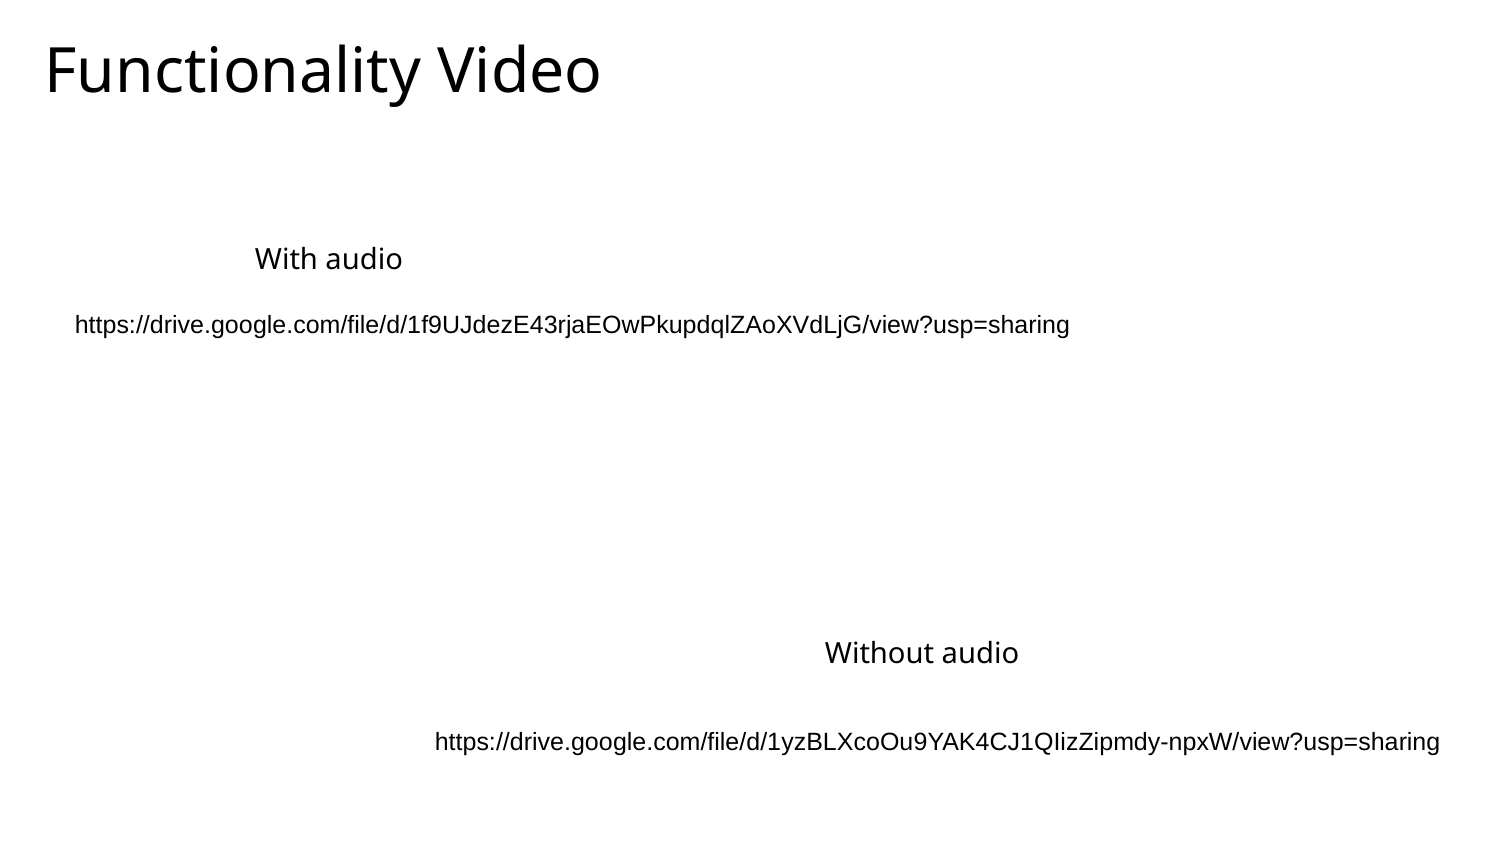

Functionality Video
With audio
https://drive.google.com/file/d/1f9UJdezE43rjaEOwPkupdqlZAoXVdLjG/view?usp=sharing
Without audio
https://drive.google.com/file/d/1yzBLXcoOu9YAK4CJ1QIizZipmdy-npxW/view?usp=sharing